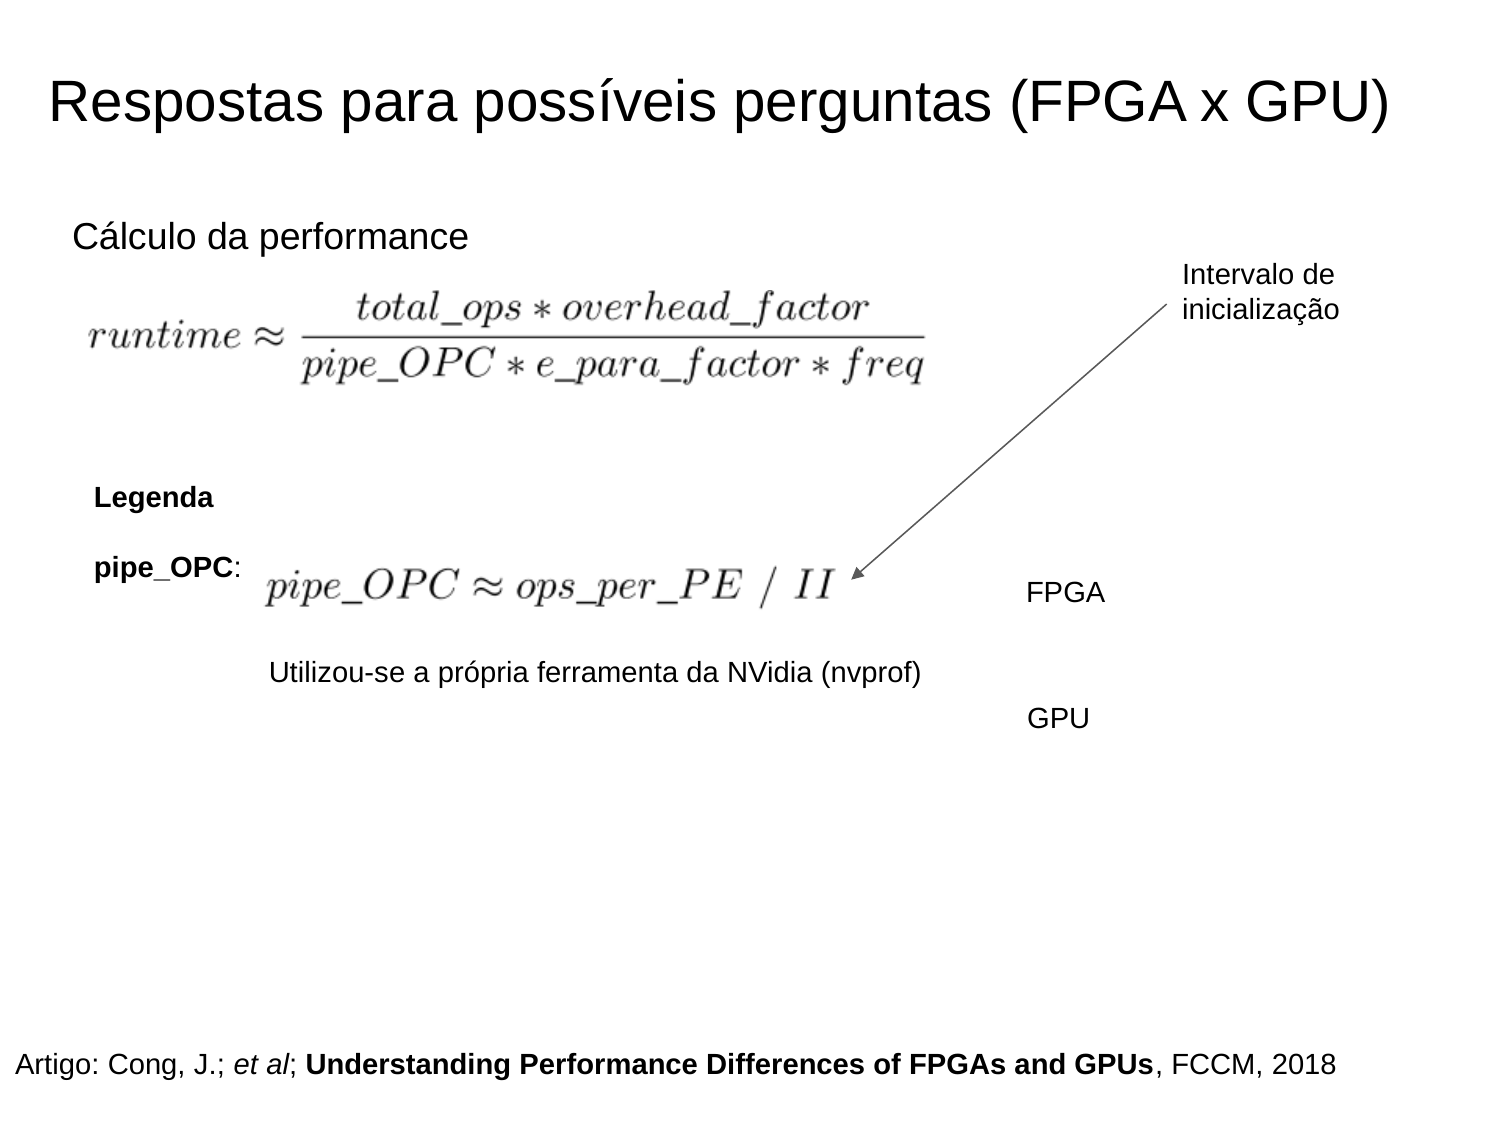

# Respostas para possíveis perguntas (FPGA x GPU)
Cálculo da performance
Intervalo de inicialização
Legenda
pipe_OPC:
		 Utilizou-se a própria ferramenta da NVidia (nvprof)
FPGA
GPU
Artigo: Cong, J.; et al; Understanding Performance Differences of FPGAs and GPUs, FCCM, 2018